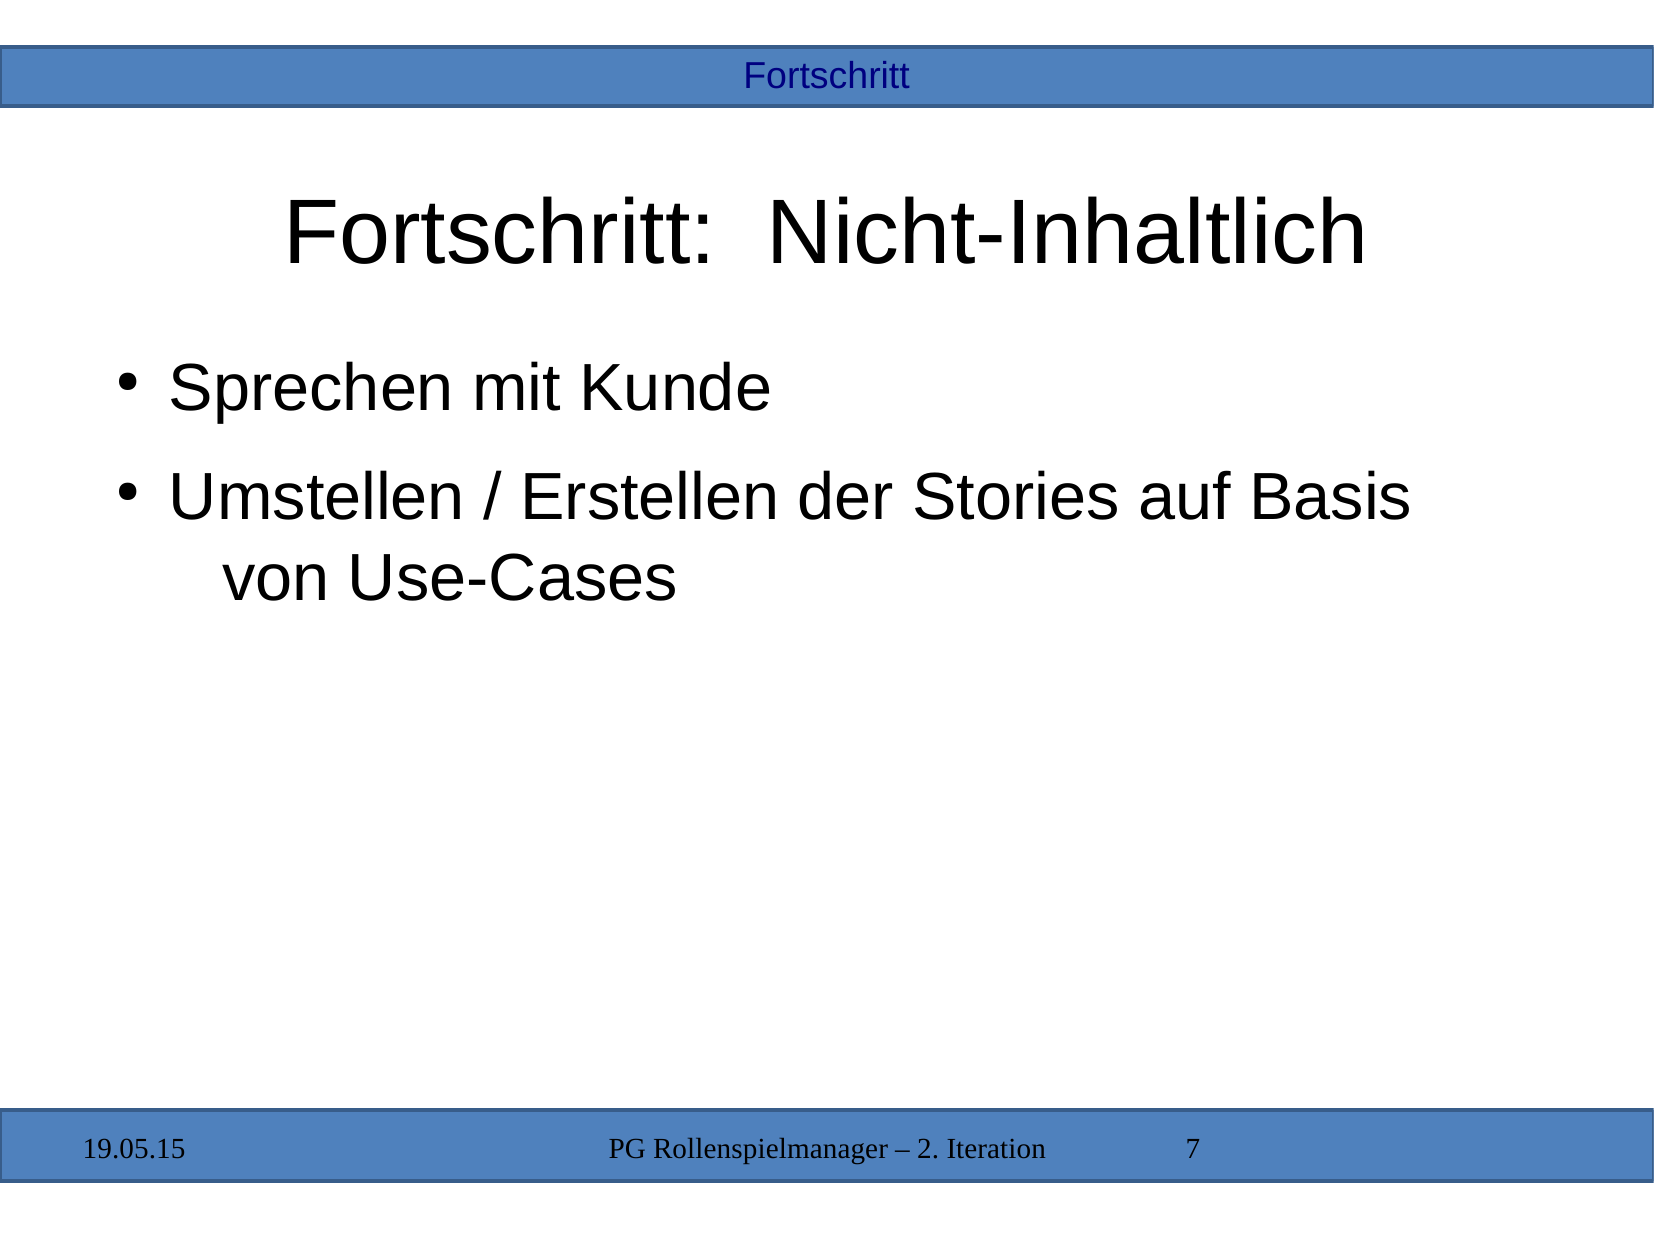

Fortschritt
# Fortschritt: Nicht-Inhaltlich
Sprechen mit Kunde
Umstellen / Erstellen der Stories auf Basis von Use-Cases
19.05.15
PG Rollenspielmanager – 2. Iteration
6